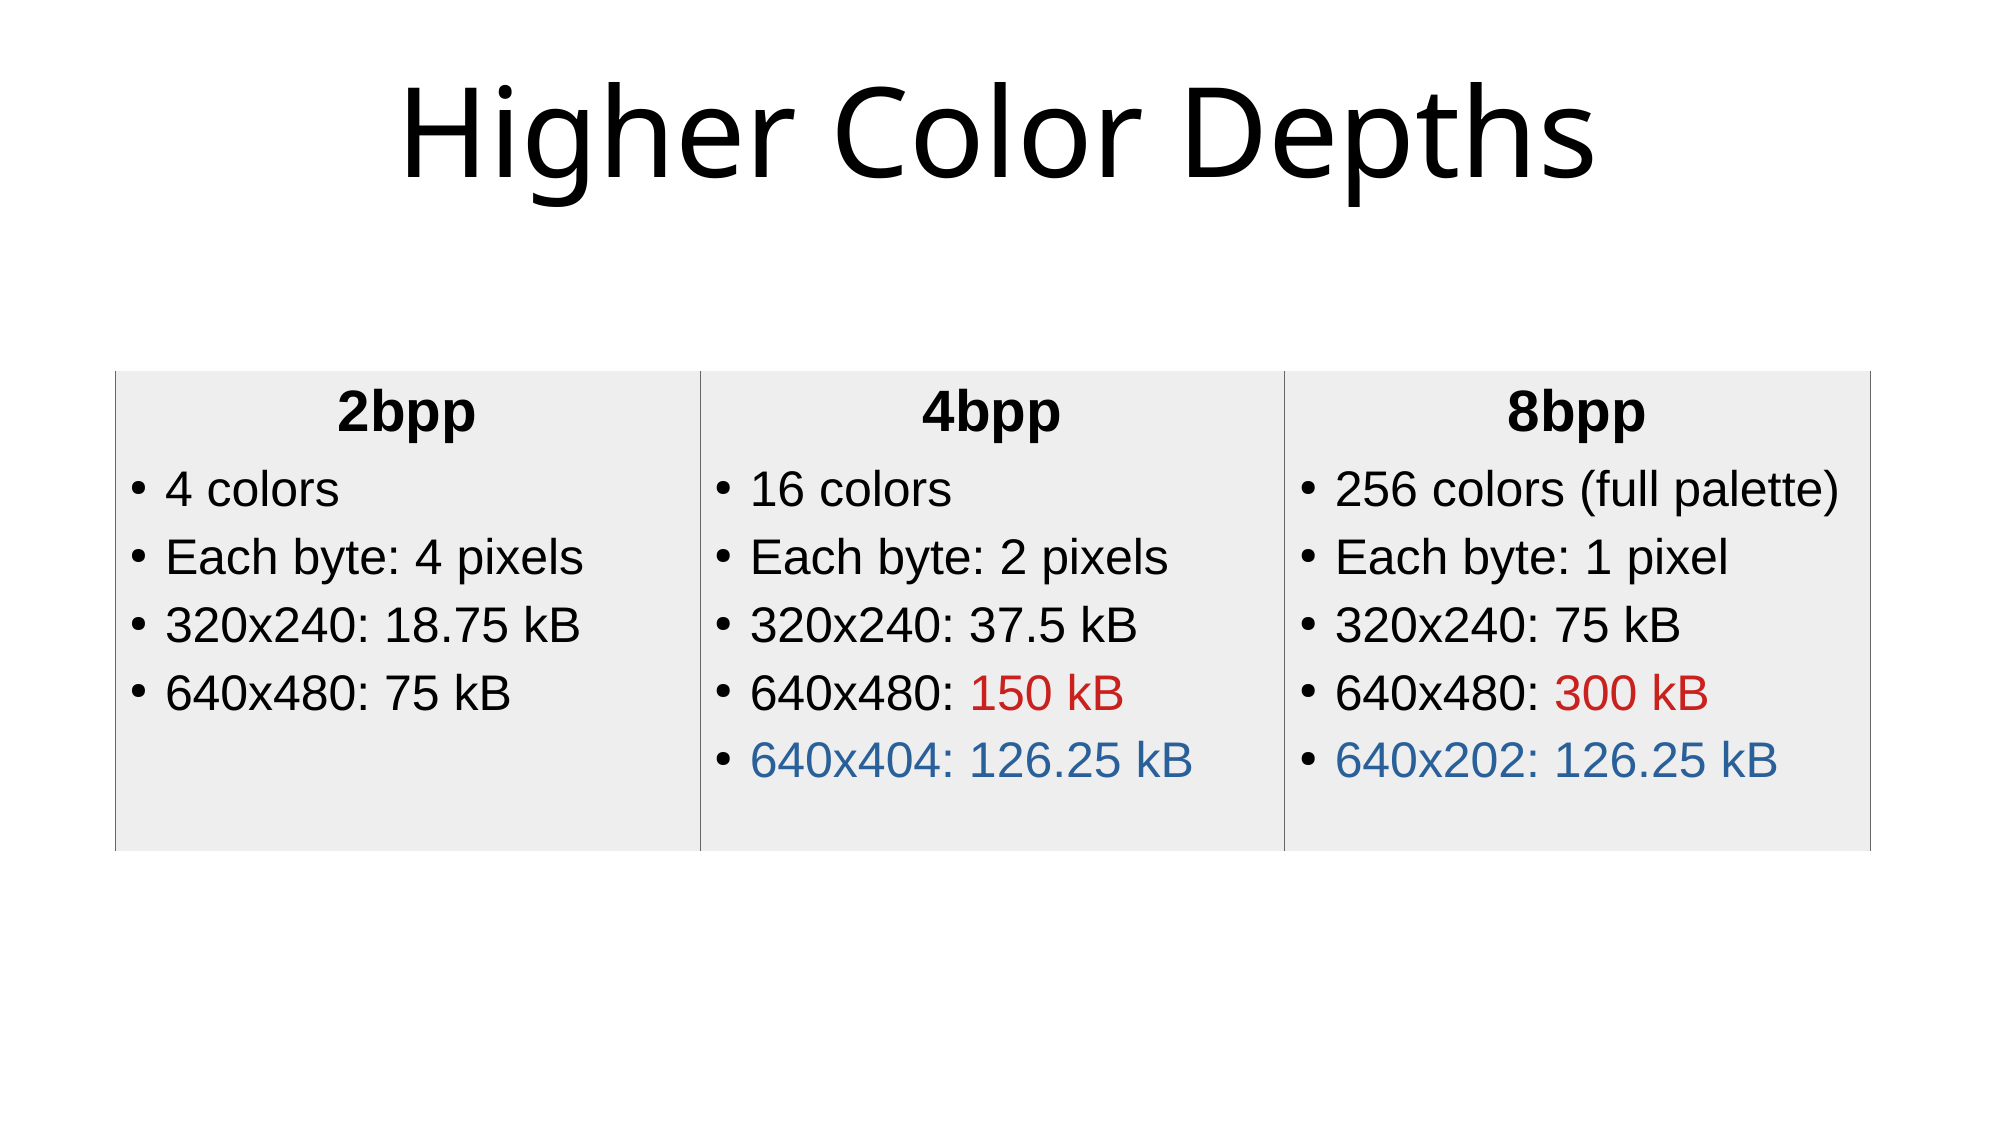

# Higher Color Depths
| 2bpp 4 colors Each byte: 4 pixels 320x240: 18.75 kB 640x480: 75 kB | 4bpp 16 colors Each byte: 2 pixels 320x240: 37.5 kB 640x480: 150 kB 640x404: 126.25 kB | 8bpp 256 colors (full palette) Each byte: 1 pixel 320x240: 75 kB 640x480: 300 kB 640x202: 126.25 kB |
| --- | --- | --- |